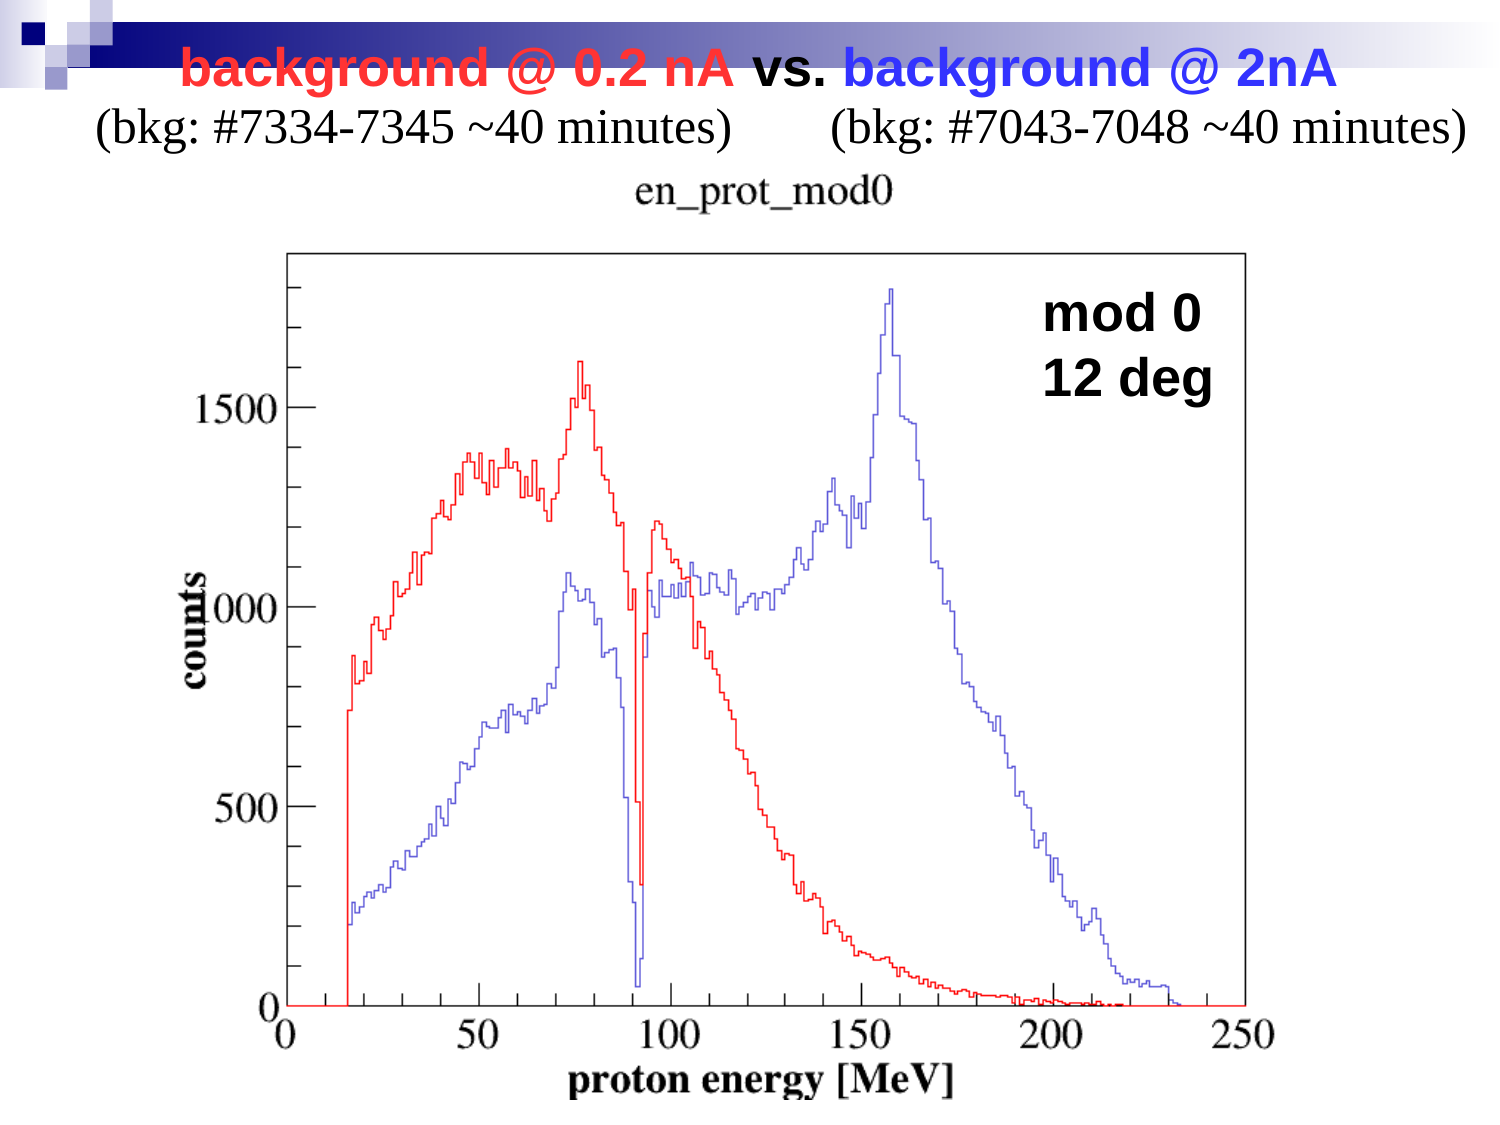

background @ 0.2 nA vs. background @ 2nA
(bkg: #7334-7345 ~40 minutes)
(bkg: #7043-7048 ~40 minutes)
mod 0
12 deg
17-3